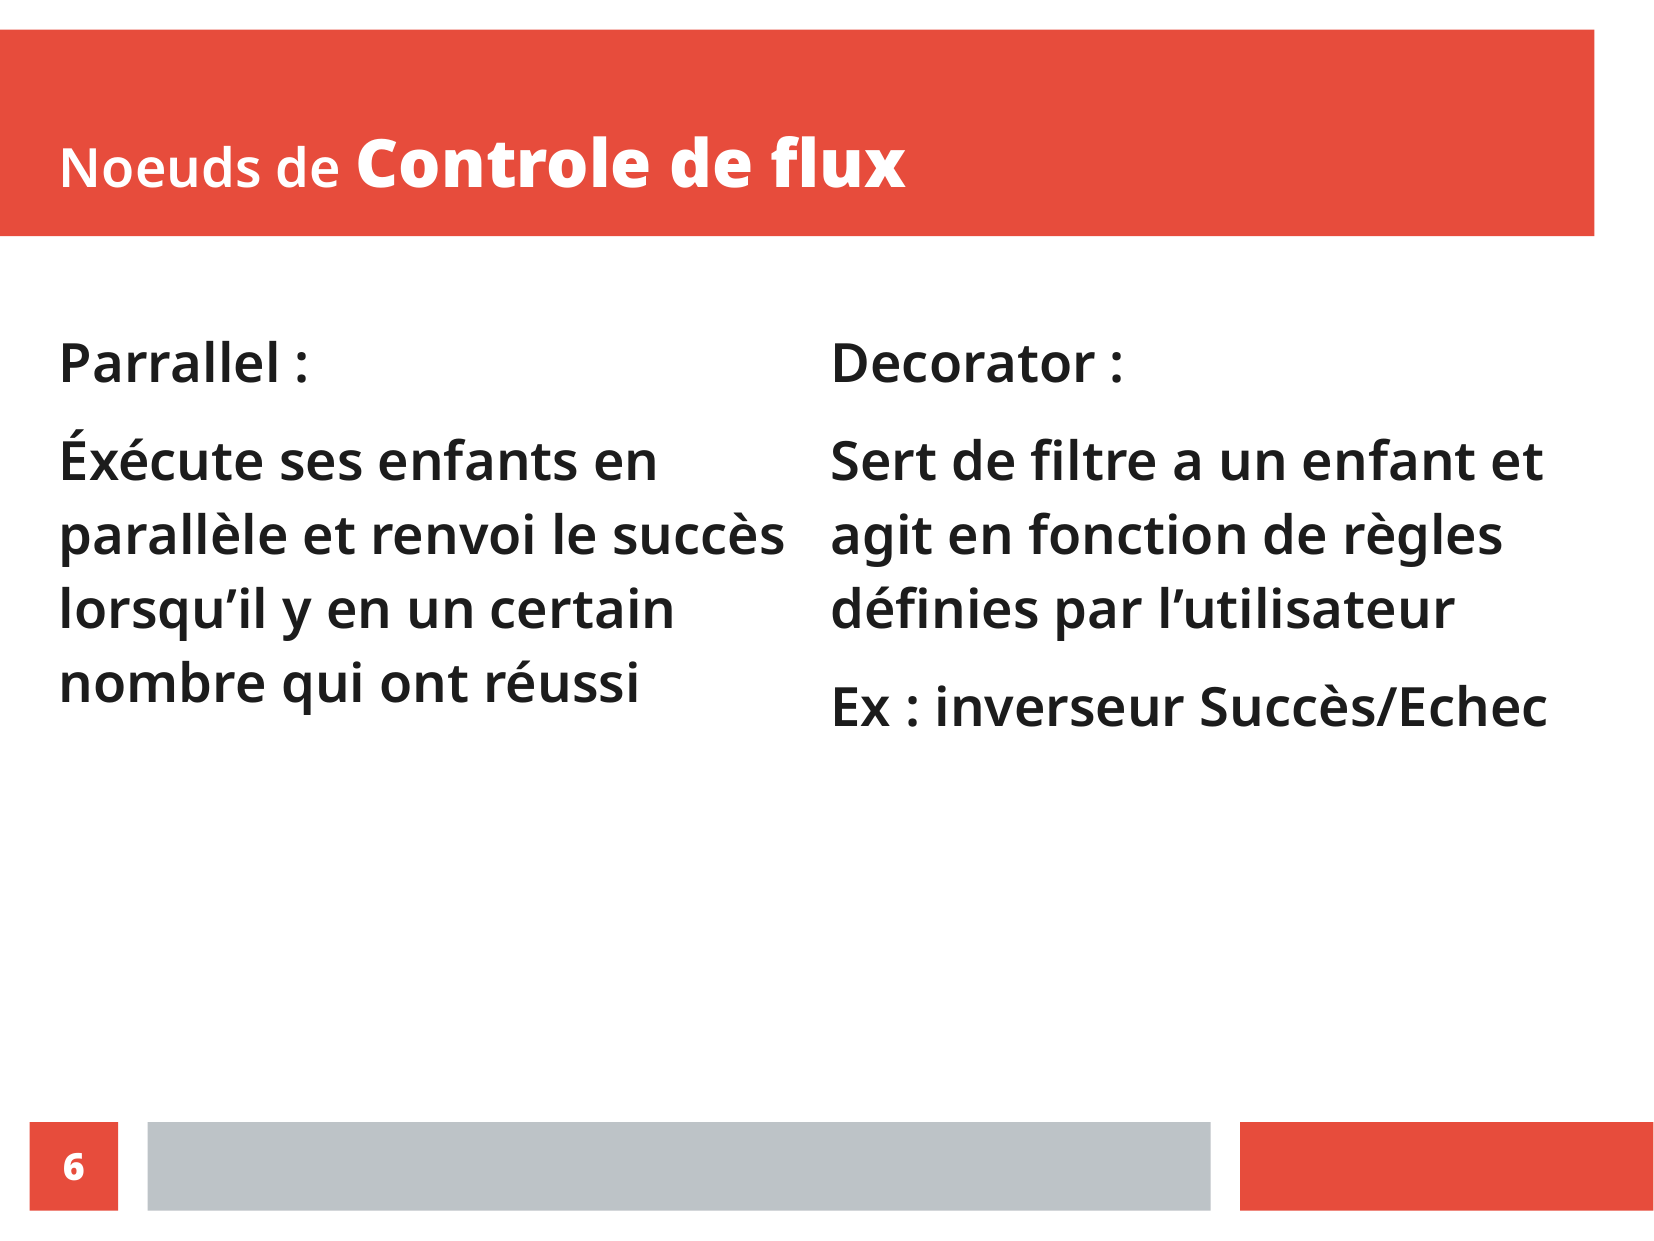

# Noeuds de Controle de flux
Parrallel :
Éxécute ses enfants en parallèle et renvoi le succès lorsqu’il y en un certain nombre qui ont réussi
Decorator :
Sert de filtre a un enfant et agit en fonction de règles définies par l’utilisateur
Ex : inverseur Succès/Echec
6